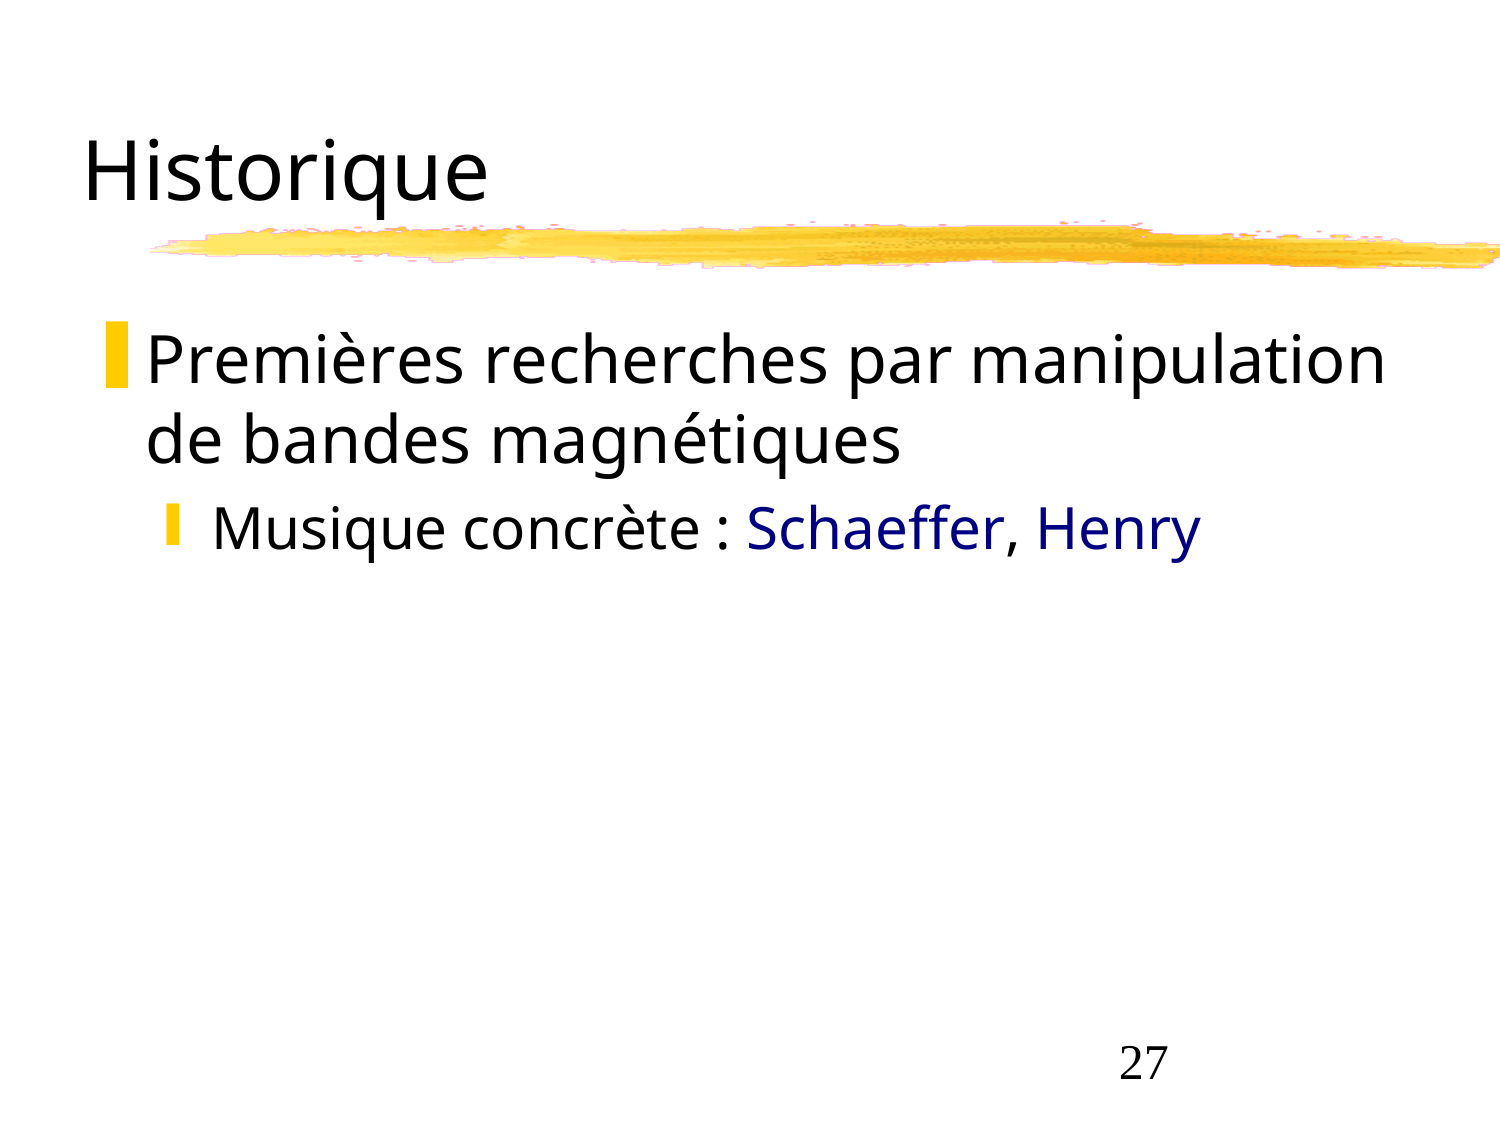

# Historique
Premières recherches par manipulation de bandes magnétiques
Musique concrète : Schaeffer, Henry
27